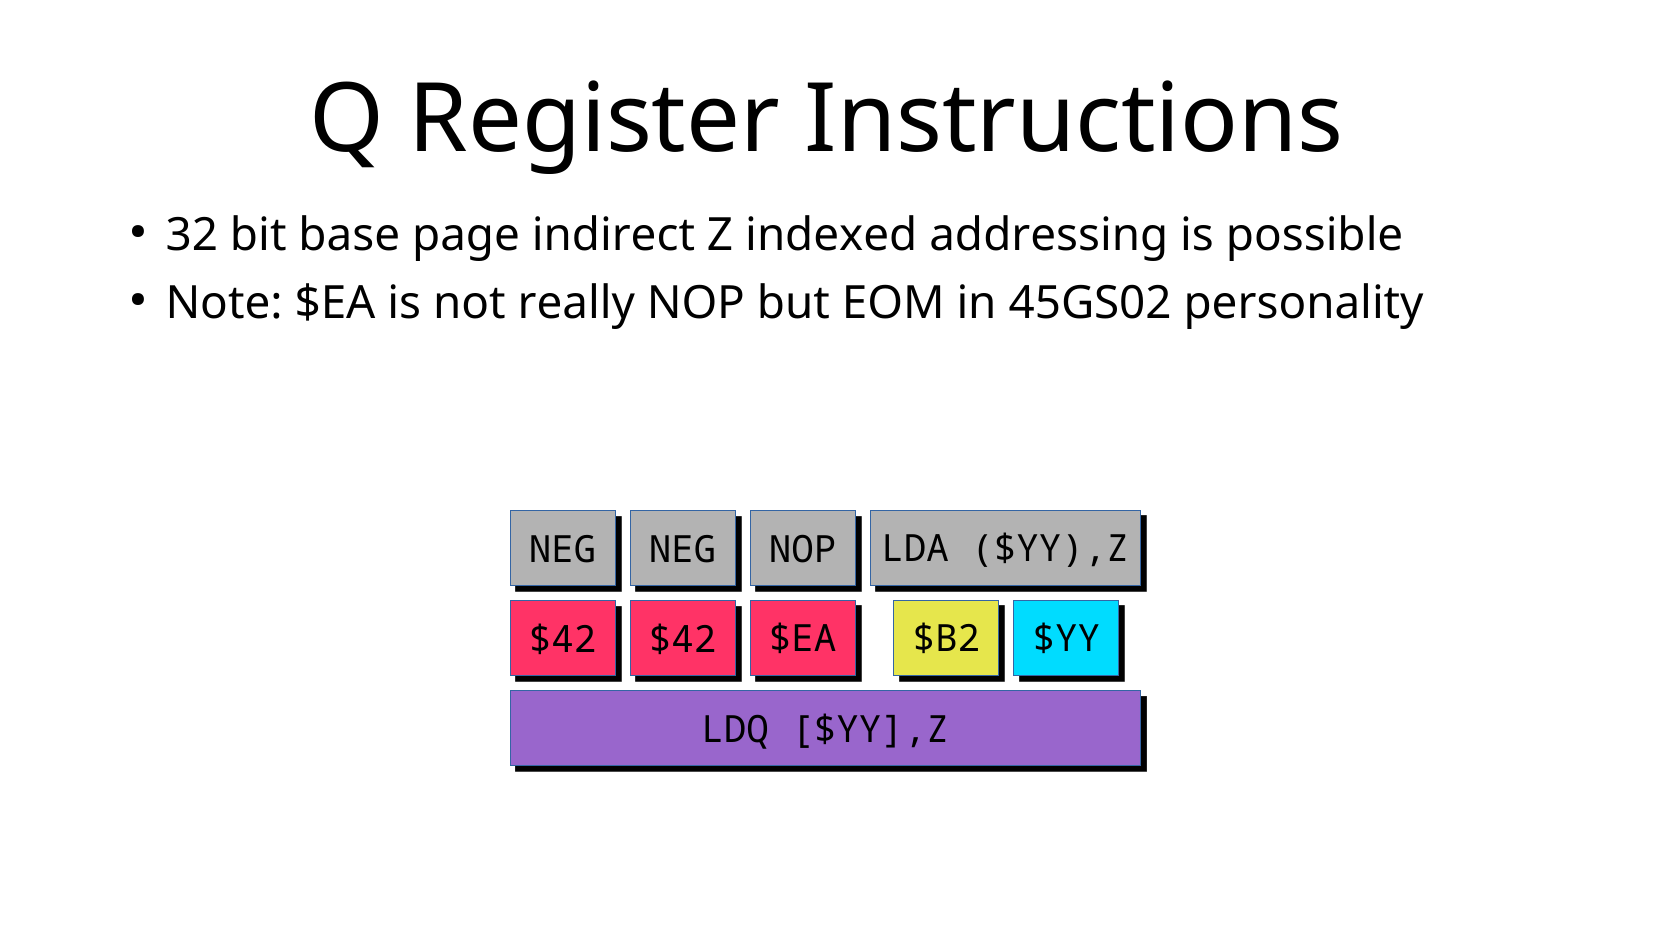

# Q Register Instructions
32 bit base page indirect Z indexed addressing is possible
Note: $EA is not really NOP but EOM in 45GS02 personality
LDA ($YY),Z
NEG
NEG
NOP
$EA
$B2
$YY
$42
$42
LDQ [$YY],Z